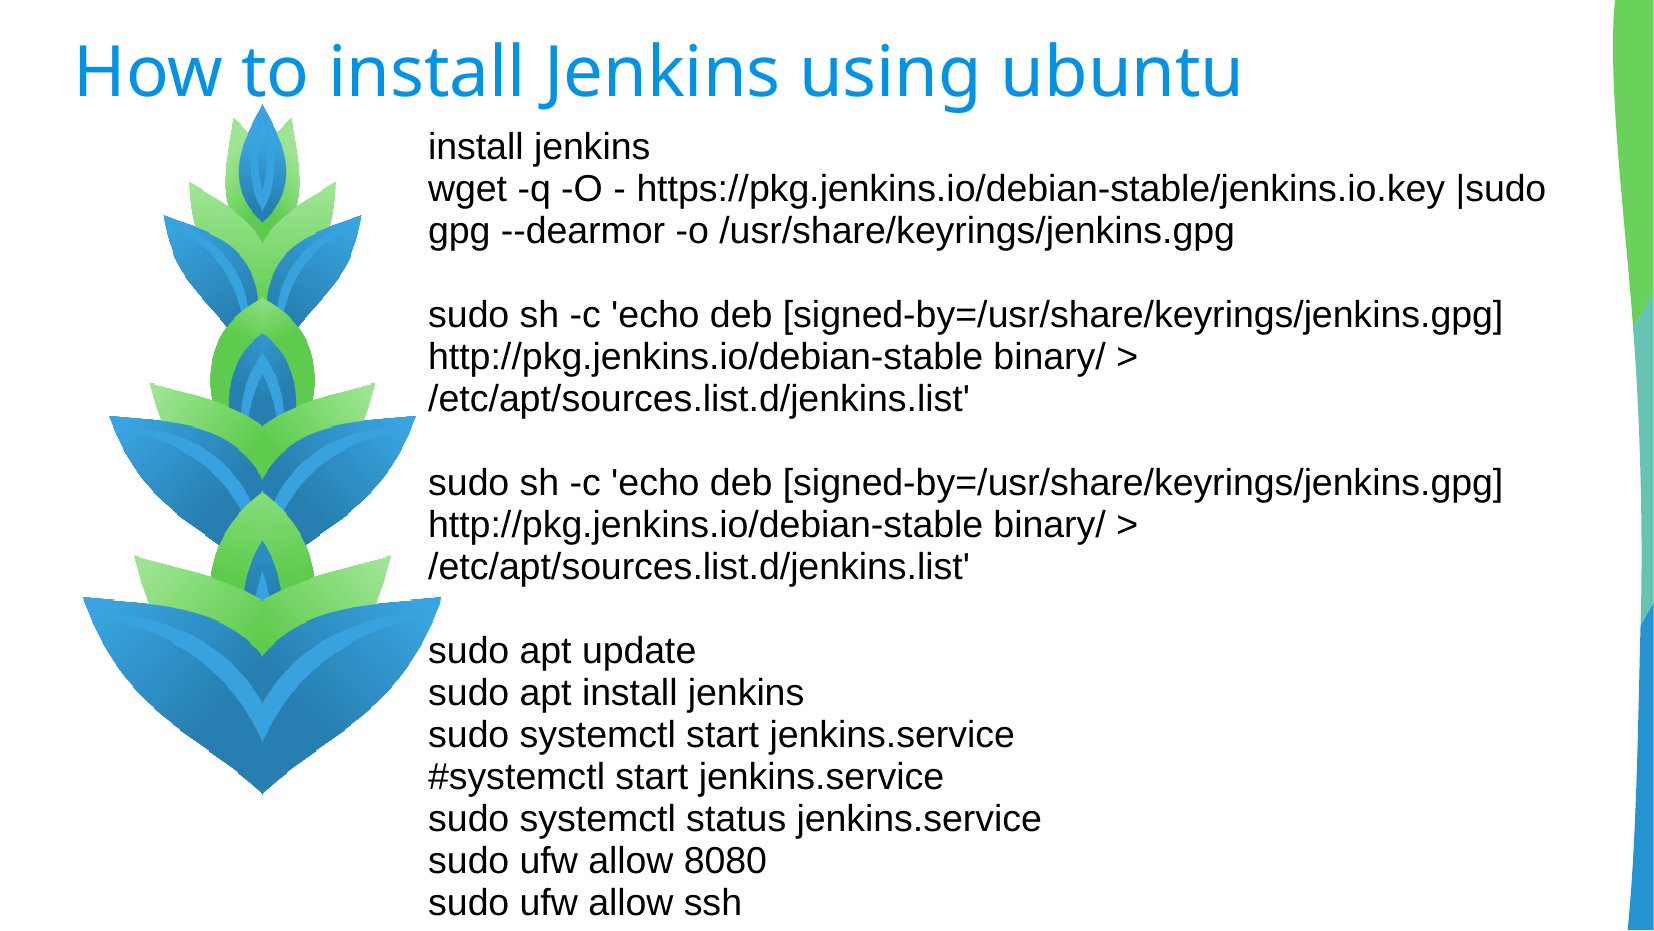

How to install Jenkins using ubuntu
install jenkins
wget -q -O - https://pkg.jenkins.io/debian-stable/jenkins.io.key |sudo gpg --dearmor -o /usr/share/keyrings/jenkins.gpg
sudo sh -c 'echo deb [signed-by=/usr/share/keyrings/jenkins.gpg] http://pkg.jenkins.io/debian-stable binary/ > /etc/apt/sources.list.d/jenkins.list'
sudo sh -c 'echo deb [signed-by=/usr/share/keyrings/jenkins.gpg] http://pkg.jenkins.io/debian-stable binary/ > /etc/apt/sources.list.d/jenkins.list'
sudo apt update
sudo apt install jenkins
sudo systemctl start jenkins.service
#systemctl start jenkins.service
sudo systemctl status jenkins.service
sudo ufw allow 8080
sudo ufw allow ssh